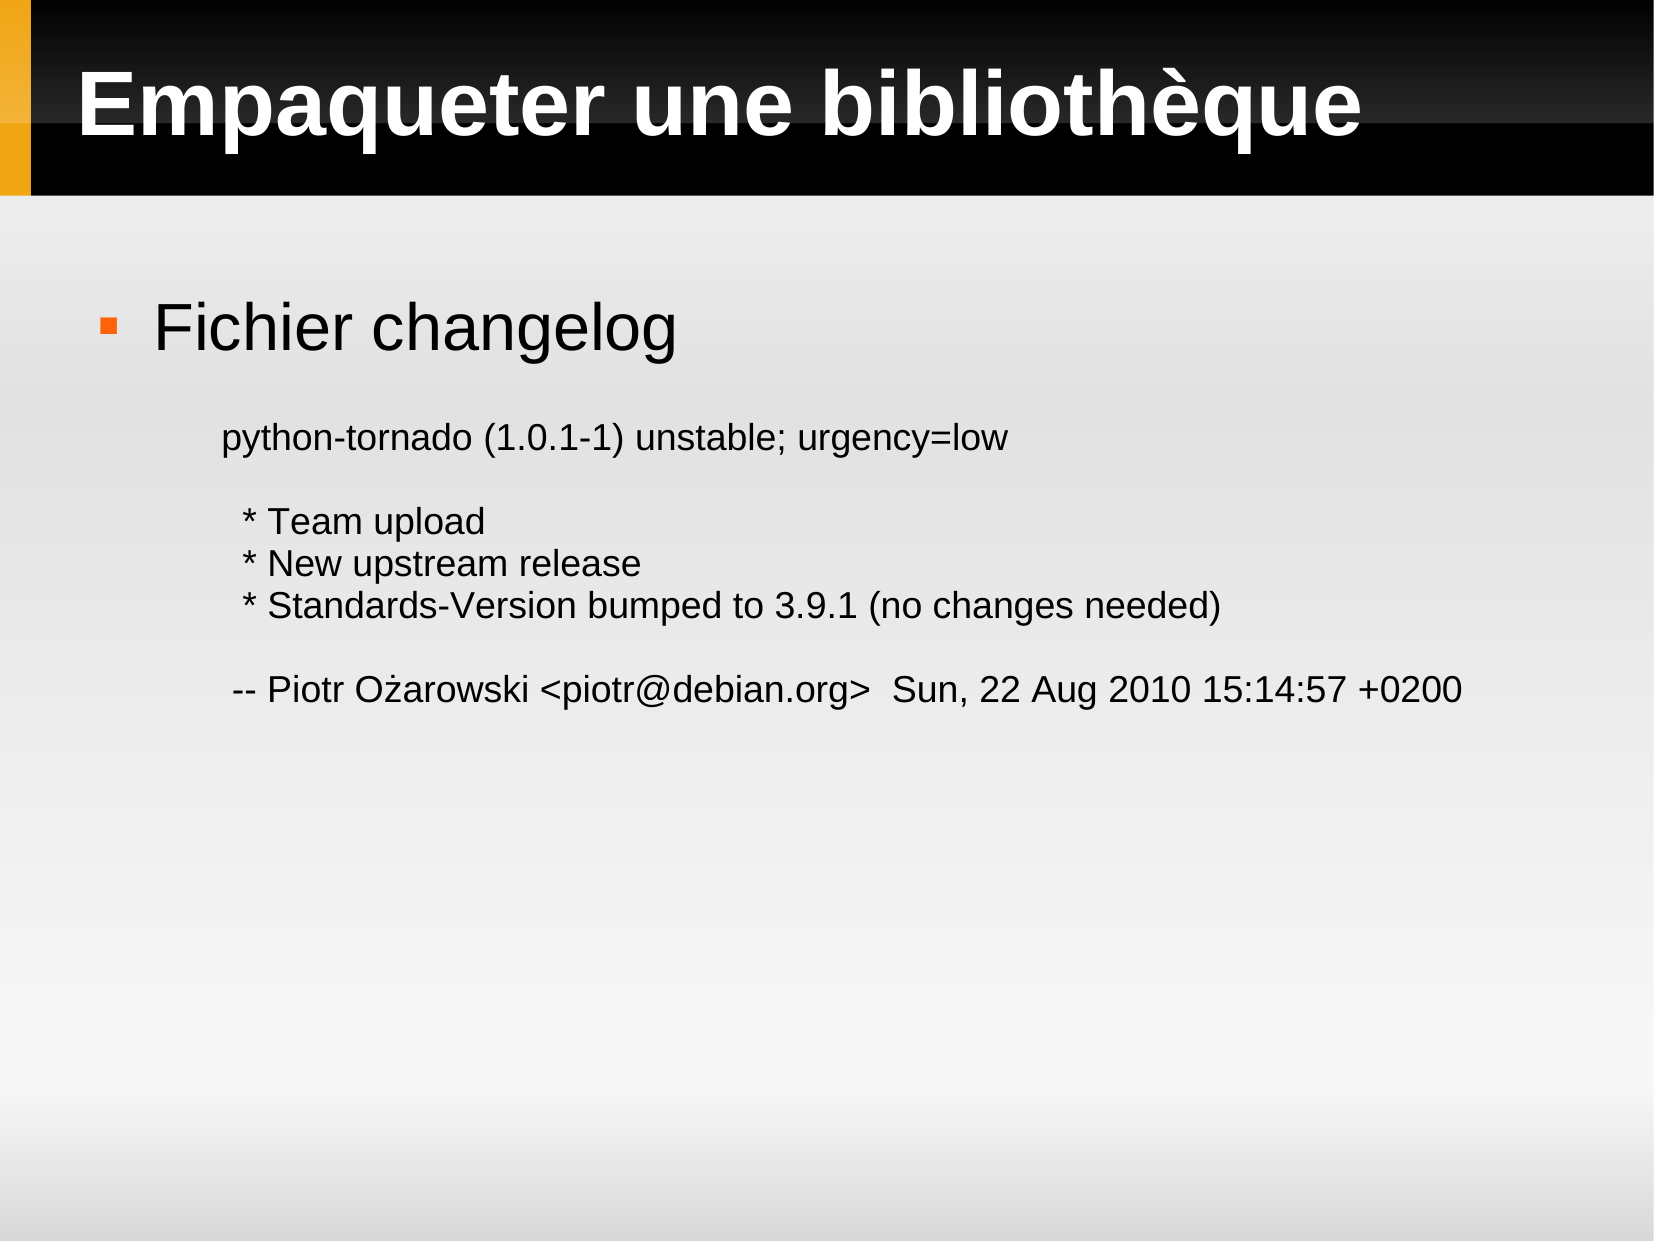

# Empaqueter une bibliothèque
Fichier changelog
python-tornado (1.0.1-1) unstable; urgency=low
 * Team upload
 * New upstream release
 * Standards-Version bumped to 3.9.1 (no changes needed)
 -- Piotr Ożarowski <piotr@debian.org> Sun, 22 Aug 2010 15:14:57 +0200